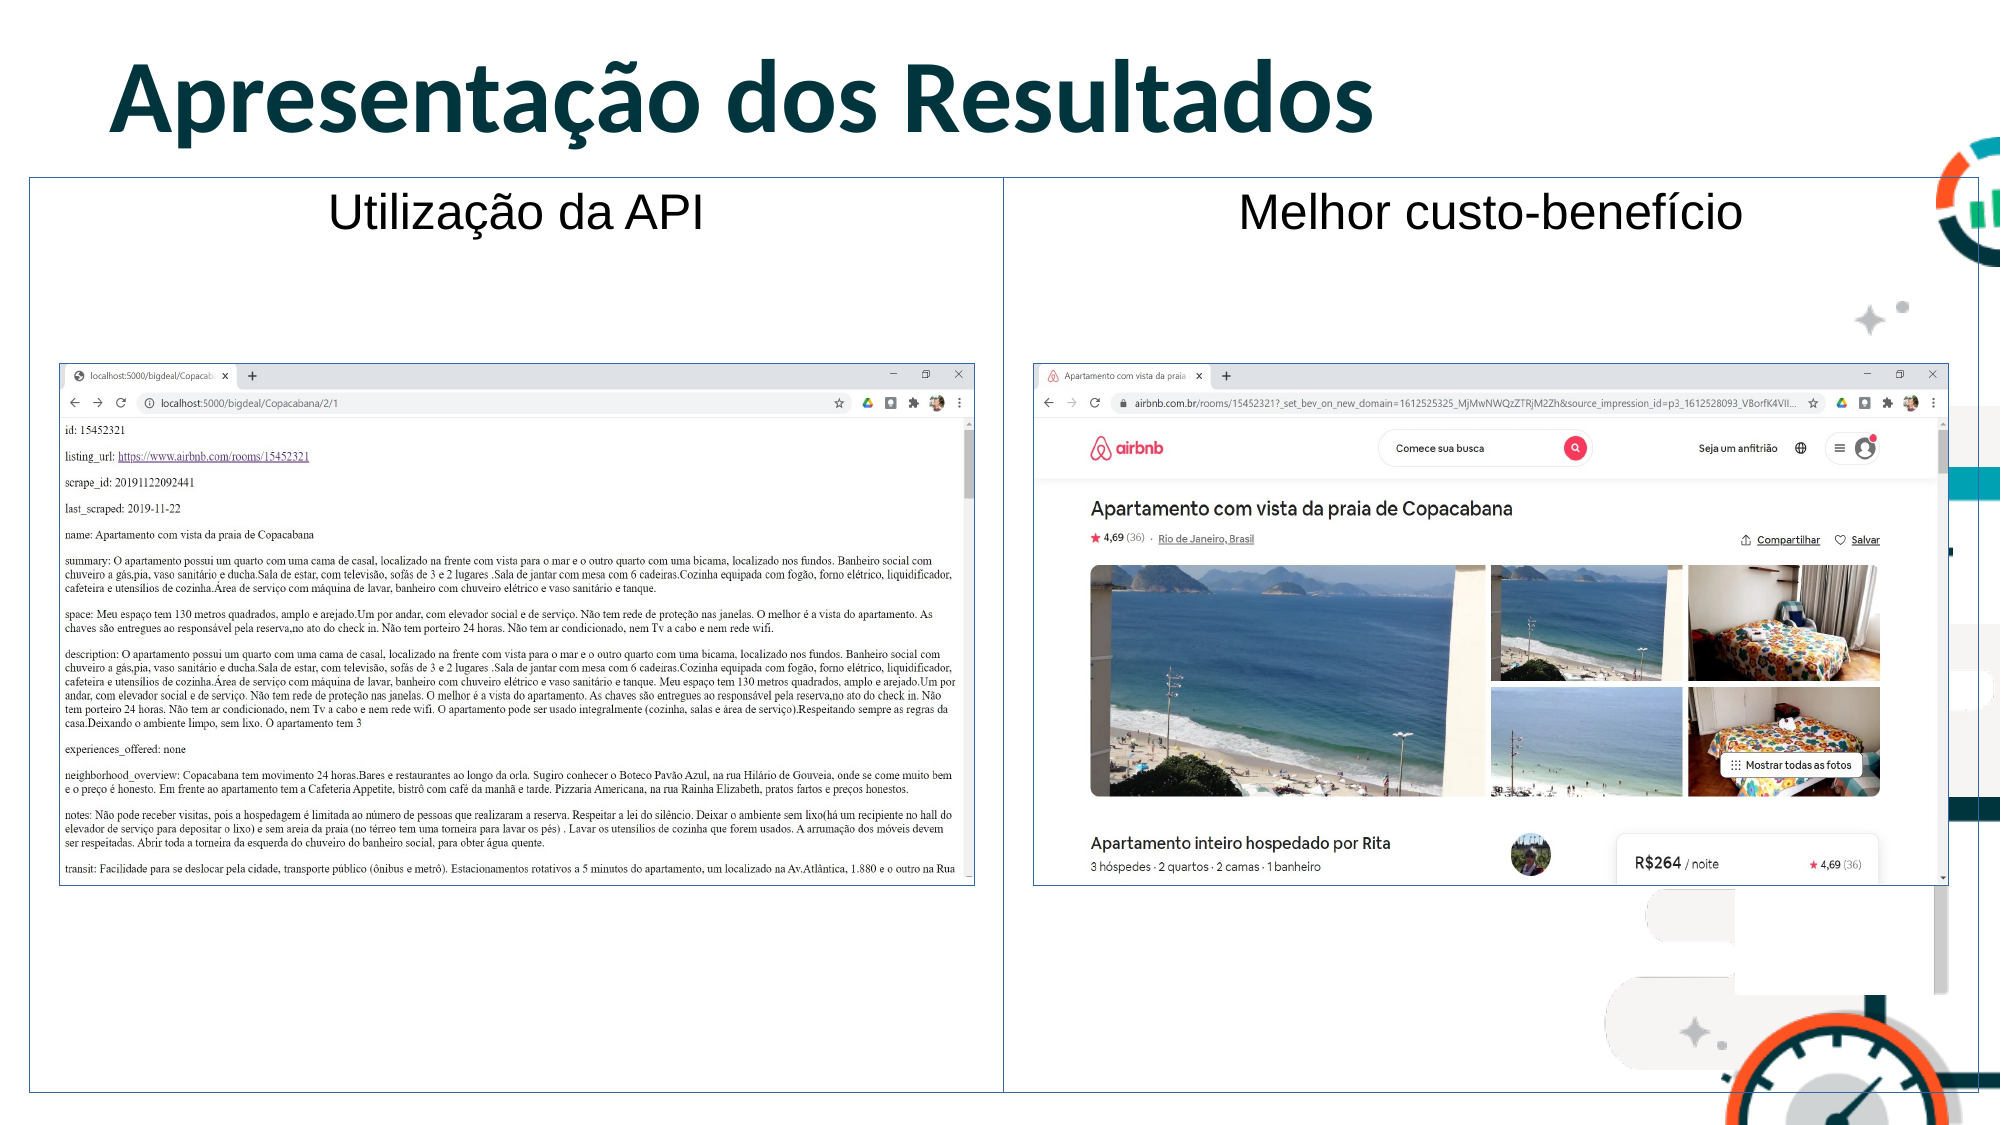

# Apresentação dos Resultados
Utilização da API
Melhor custo-benefício